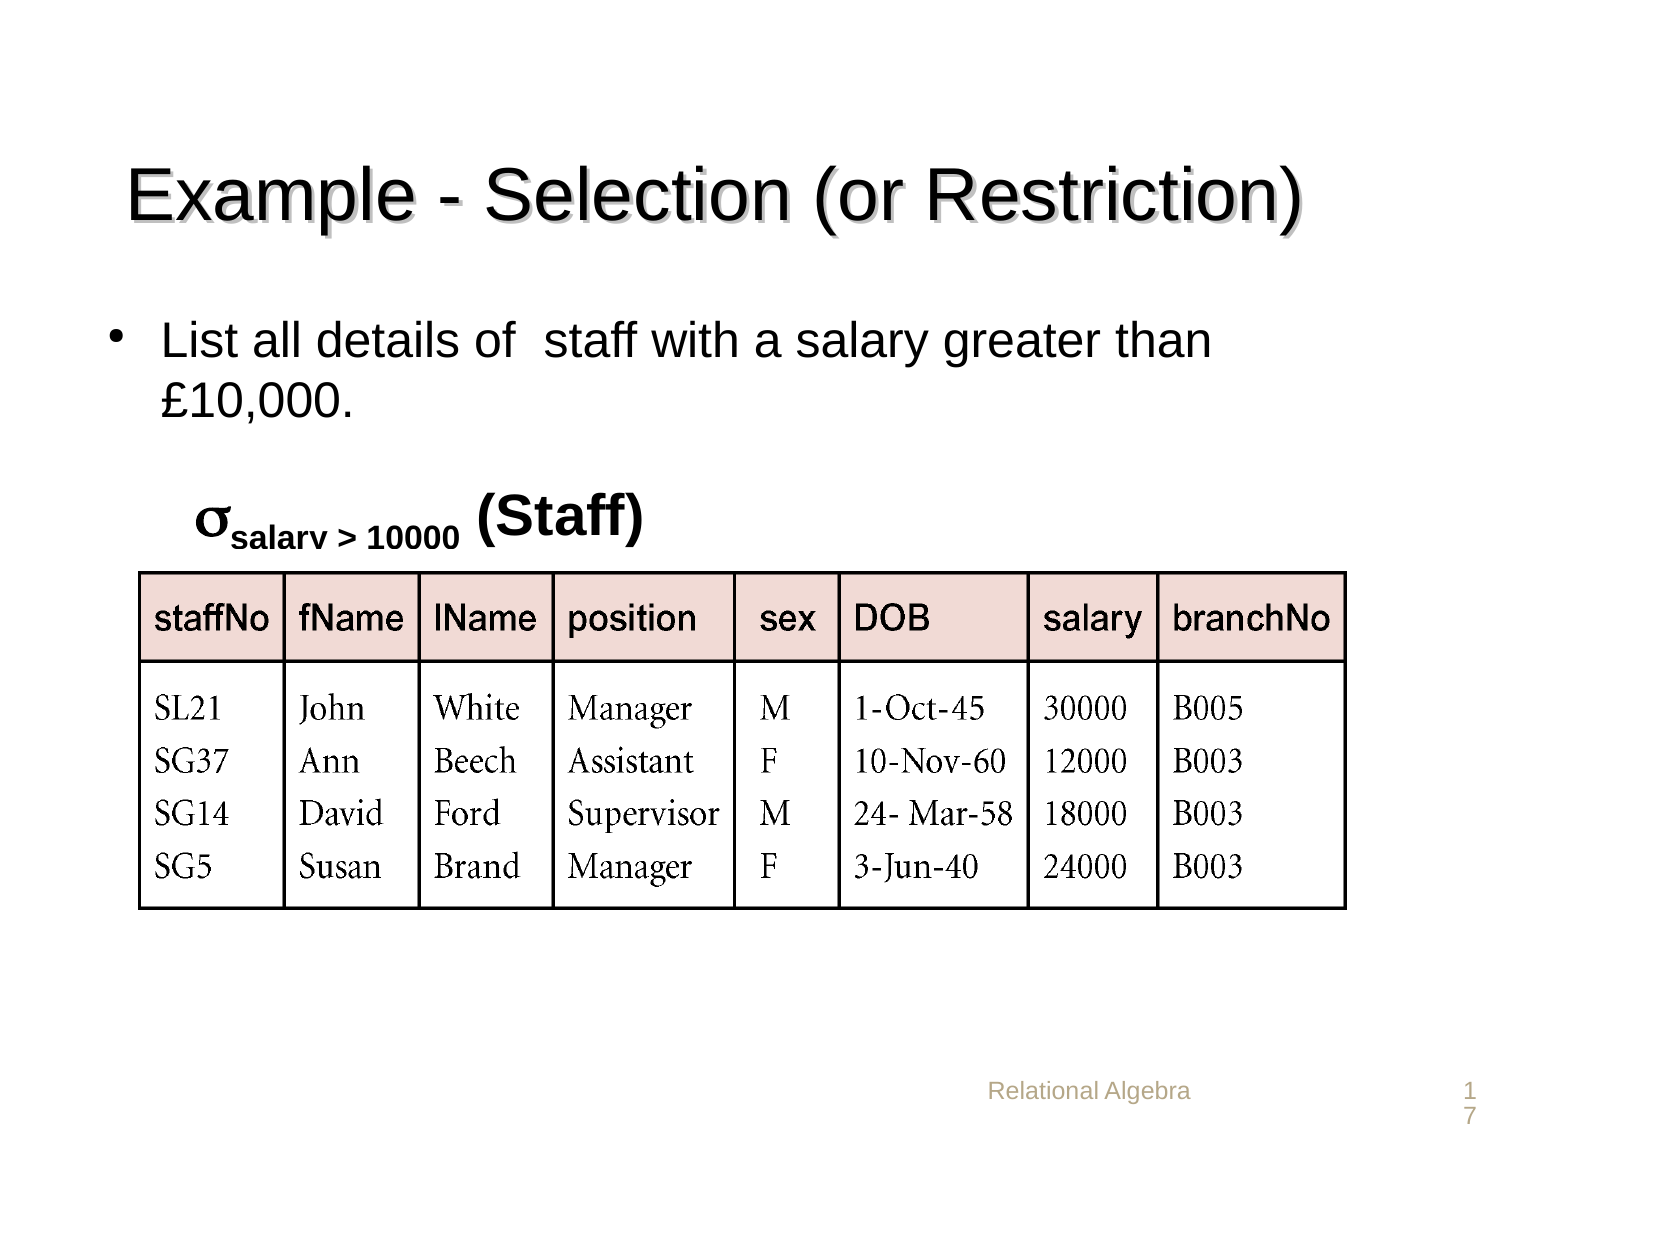

# Example - Selection (or Restriction)‏
List all details of staff with a salary greater than £10,000.
	salary > 10000 (Staff)‏
Relational Algebra